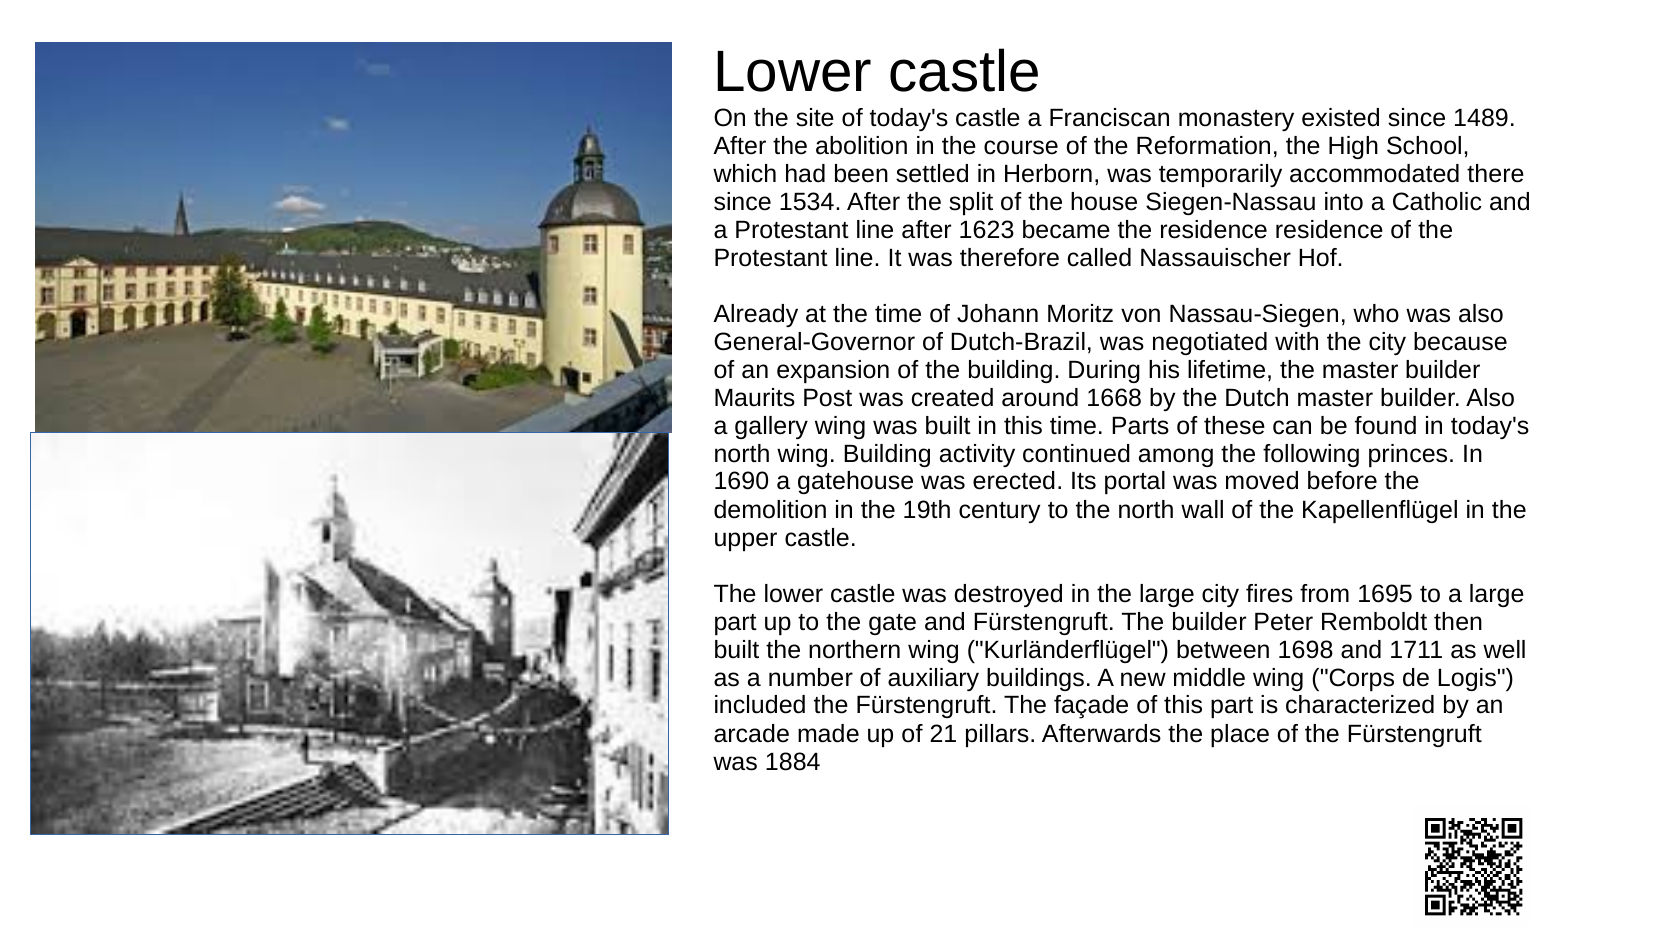

Lower castle
On the site of today's castle a Franciscan monastery existed since 1489. After the abolition in the course of the Reformation, the High School, which had been settled in Herborn, was temporarily accommodated there since 1534. After the split of the house Siegen-Nassau into a Catholic and a Protestant line after 1623 became the residence residence of the Protestant line. It was therefore called Nassauischer Hof.
Already at the time of Johann Moritz von Nassau-Siegen, who was also General-Governor of Dutch-Brazil, was negotiated with the city because of an expansion of the building. During his lifetime, the master builder Maurits Post was created around 1668 by the Dutch master builder. Also a gallery wing was built in this time. Parts of these can be found in today's north wing. Building activity continued among the following princes. In 1690 a gatehouse was erected. Its portal was moved before the demolition in the 19th century to the north wall of the Kapellenflügel in the upper castle.
The lower castle was destroyed in the large city fires from 1695 to a large part up to the gate and Fürstengruft. The builder Peter Remboldt then built the northern wing ("Kurländerflügel") between 1698 and 1711 as well as a number of auxiliary buildings. A new middle wing ("Corps de Logis") included the Fürstengruft. The façade of this part is characterized by an arcade made up of 21 pillars. Afterwards the place of the Fürstengruft was 1884
#